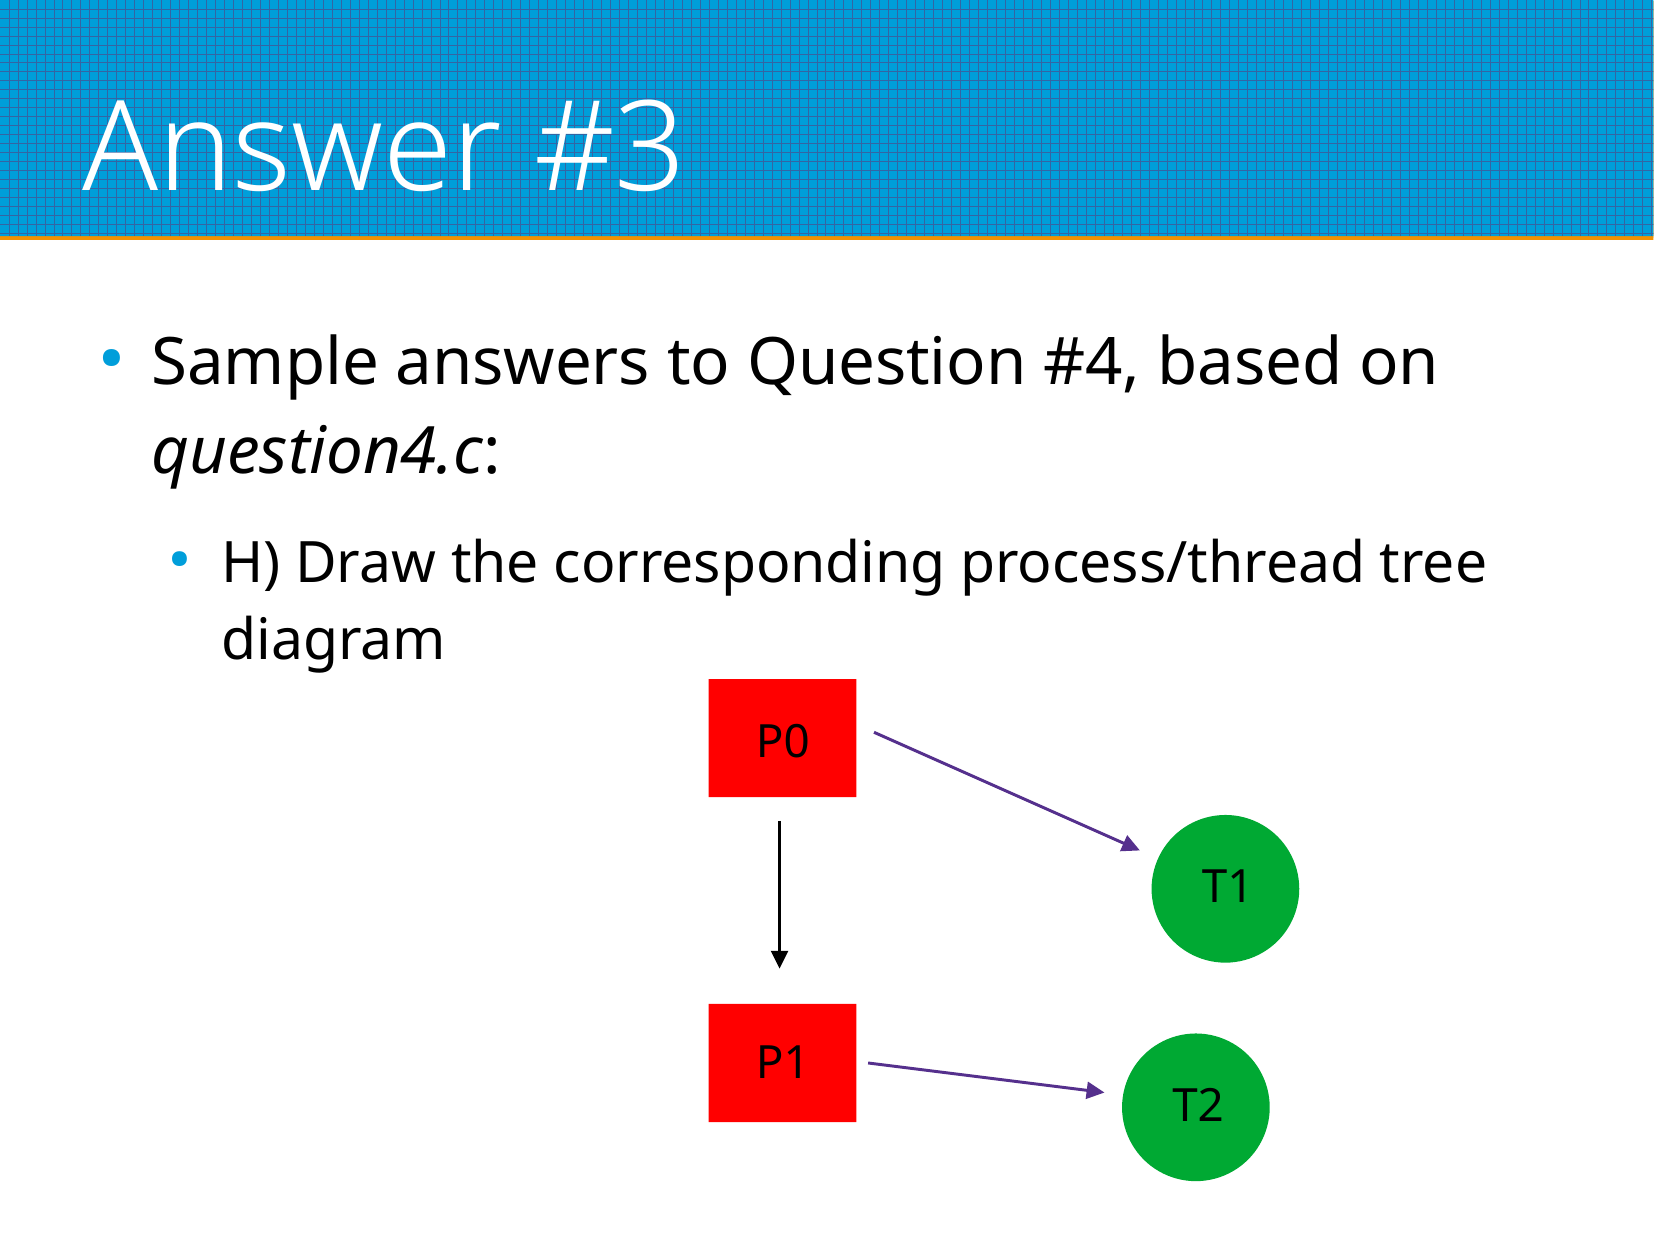

# Answer #3
Sample answers to Question #4, based on question4.c:
H) Draw the corresponding process/thread tree diagram
P0
T1
P1
T2